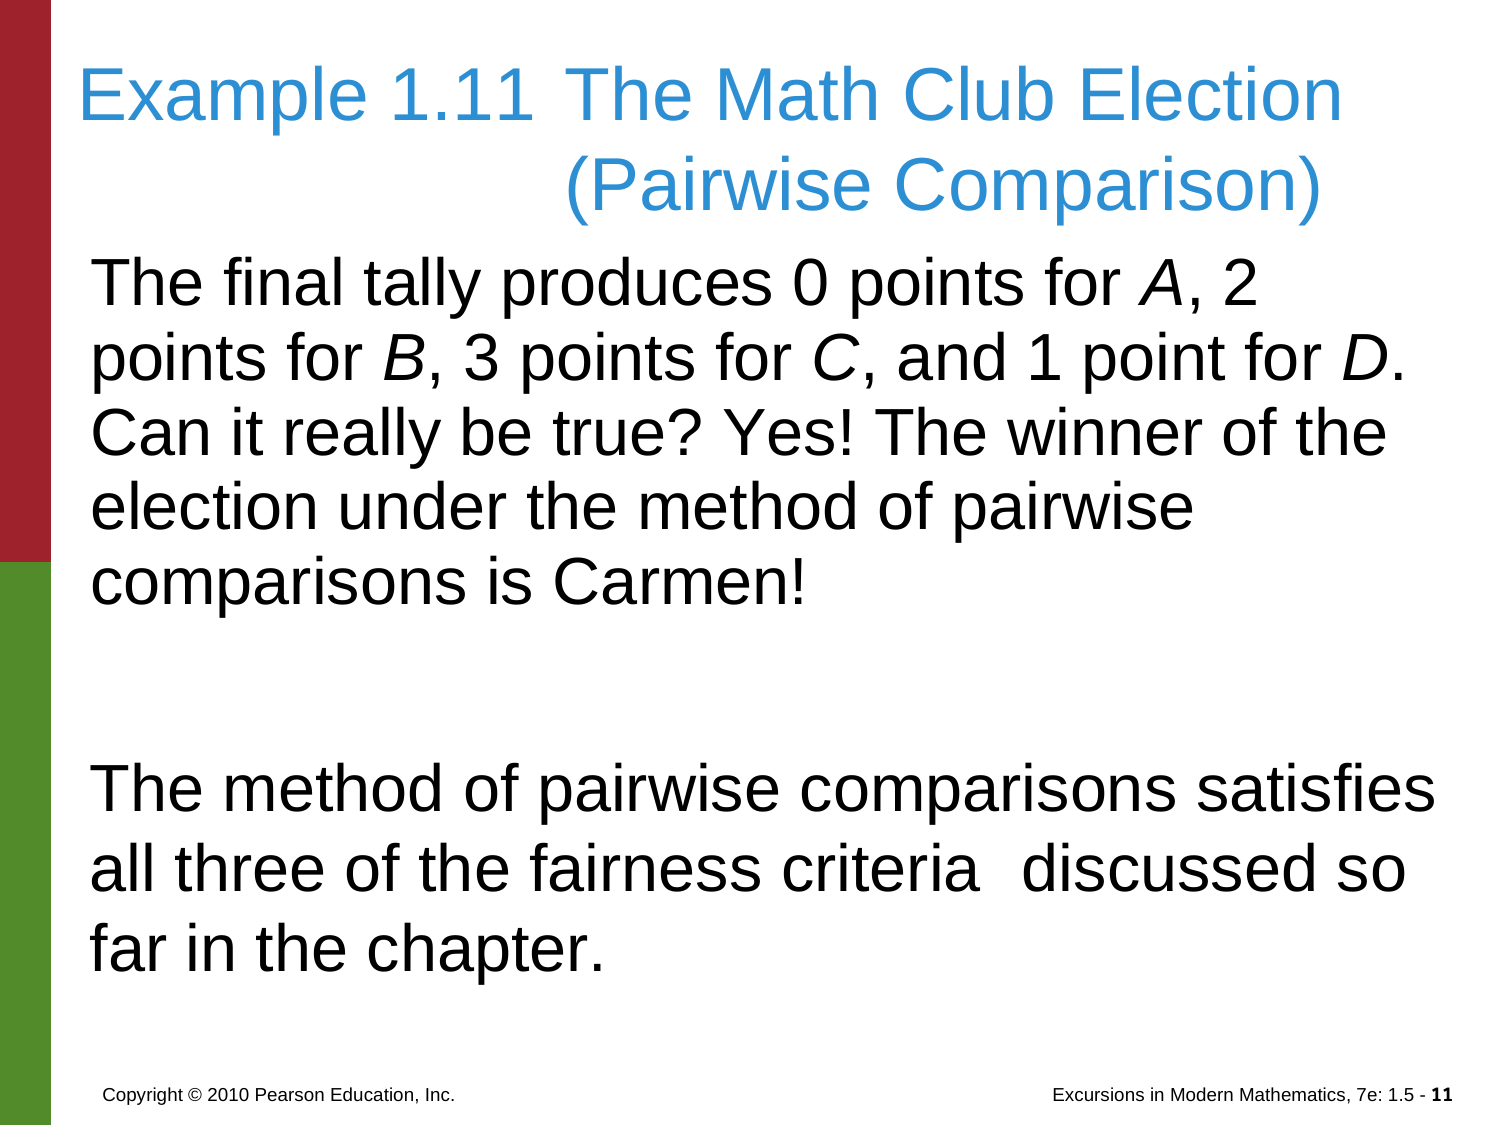

Example 1.11	The Math Club Election (Pairwise Comparison)
# The final tally produces 0 points for A, 2 points for B, 3 points for C, and 1 point for D. Can it really be true? Yes! The winner of the election under the method of pairwise comparisons is Carmen!
The method of pairwise comparisons satisfies all three of the fairness criteria discussed so far in the chapter.